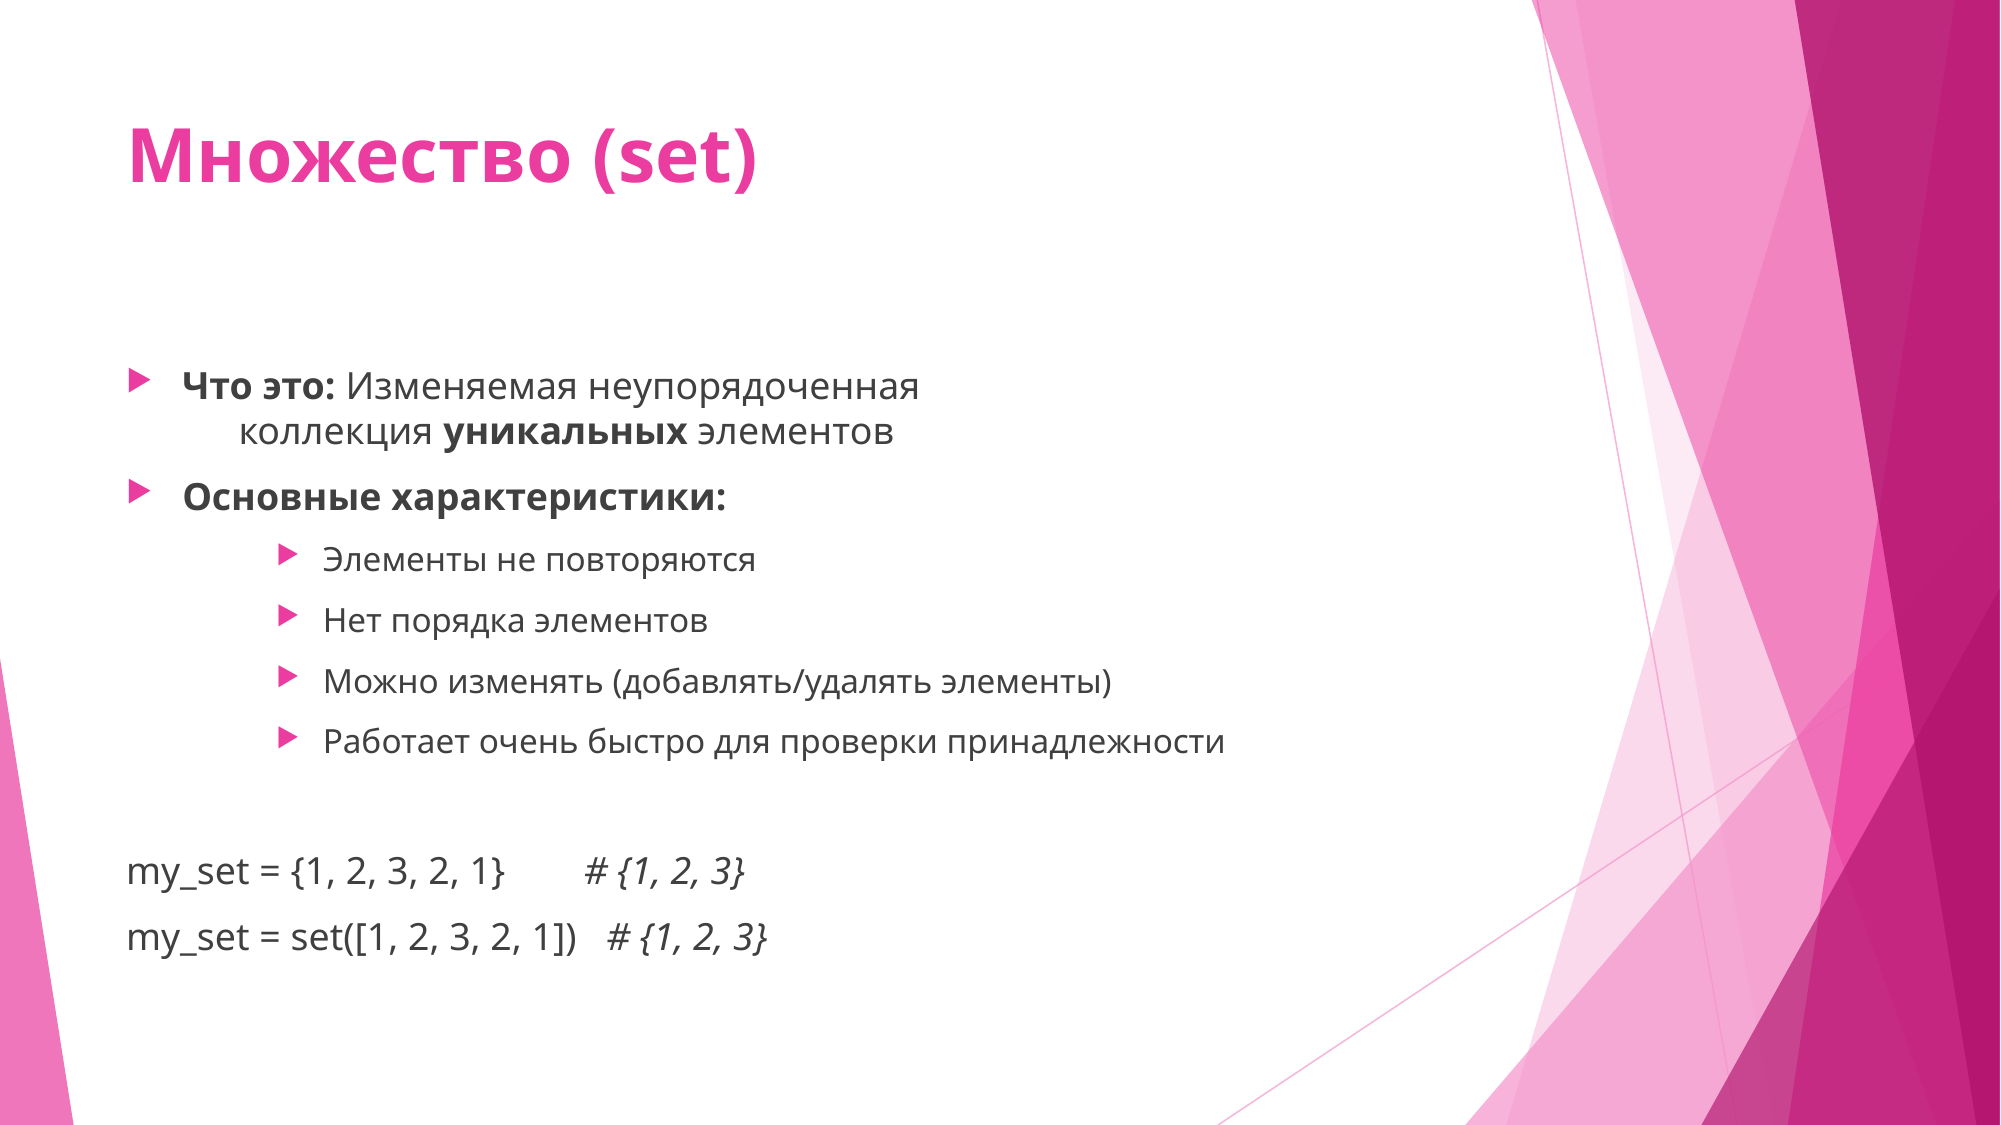

# Множество (set)
Что это: Изменяемая неупорядоченная коллекция уникальных элементов
Основные характеристики:
Элементы не повторяются
Нет порядка элементов
Можно изменять (добавлять/удалять элементы)
Работает очень быстро для проверки принадлежности
my_set = {1, 2, 3, 2, 1} # {1, 2, 3}
my_set = set([1, 2, 3, 2, 1]) # {1, 2, 3}